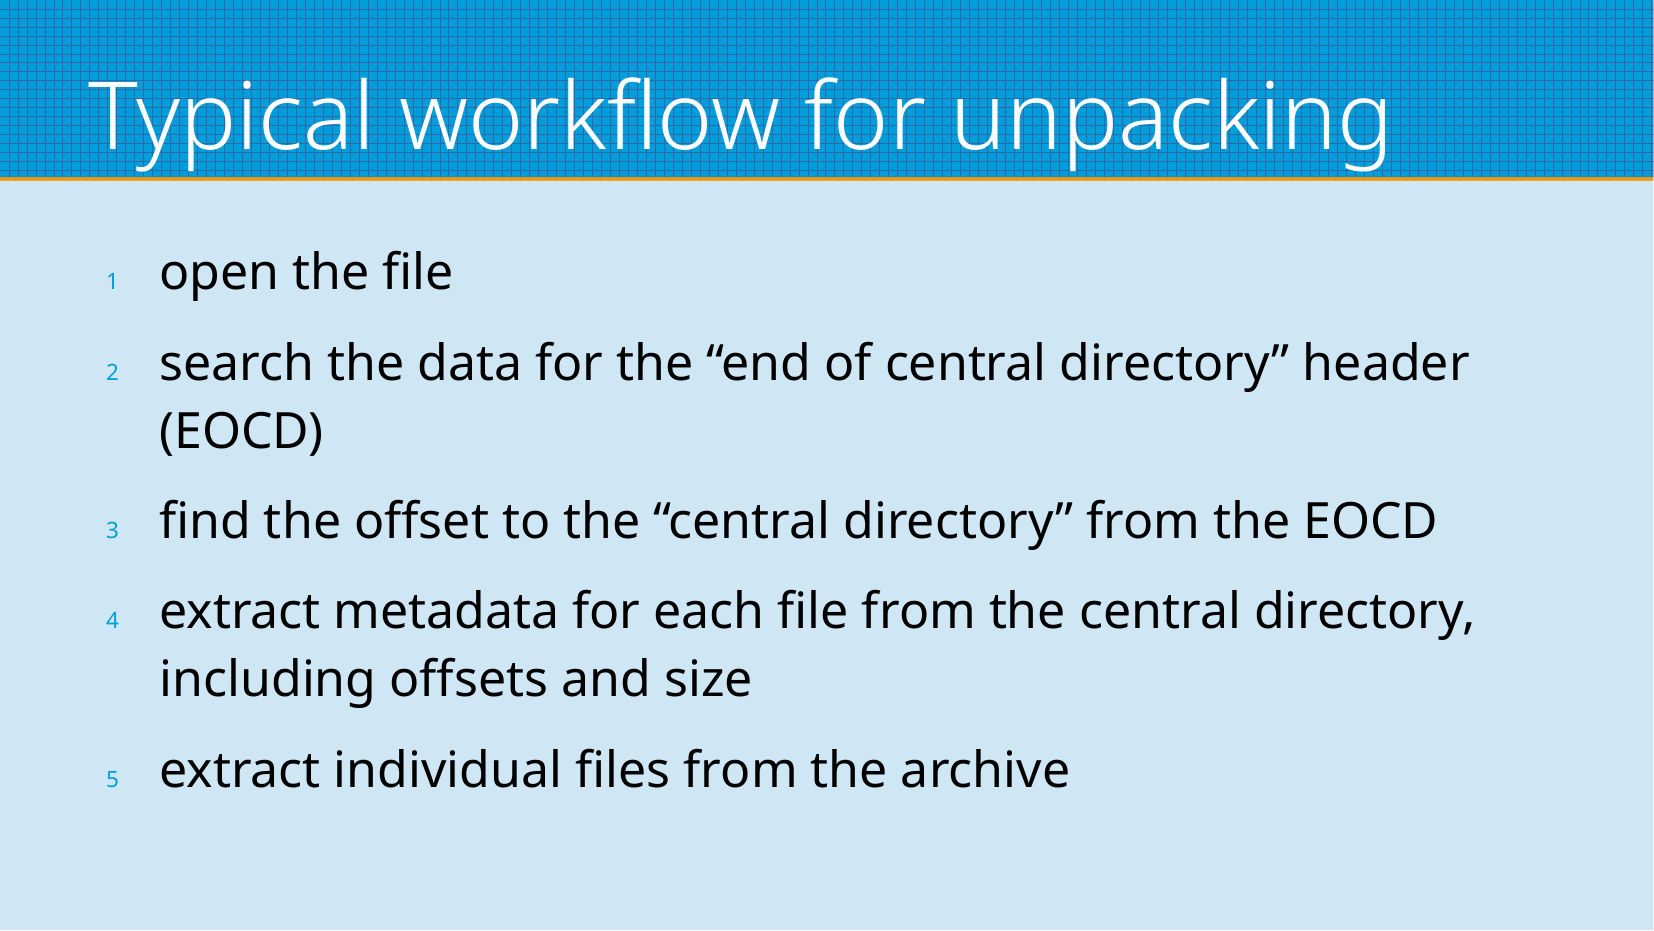

# Typical workflow for unpacking
open the file
search the data for the “end of central directory” header (EOCD)
find the offset to the “central directory” from the EOCD
extract metadata for each file from the central directory, including offsets and size
extract individual files from the archive